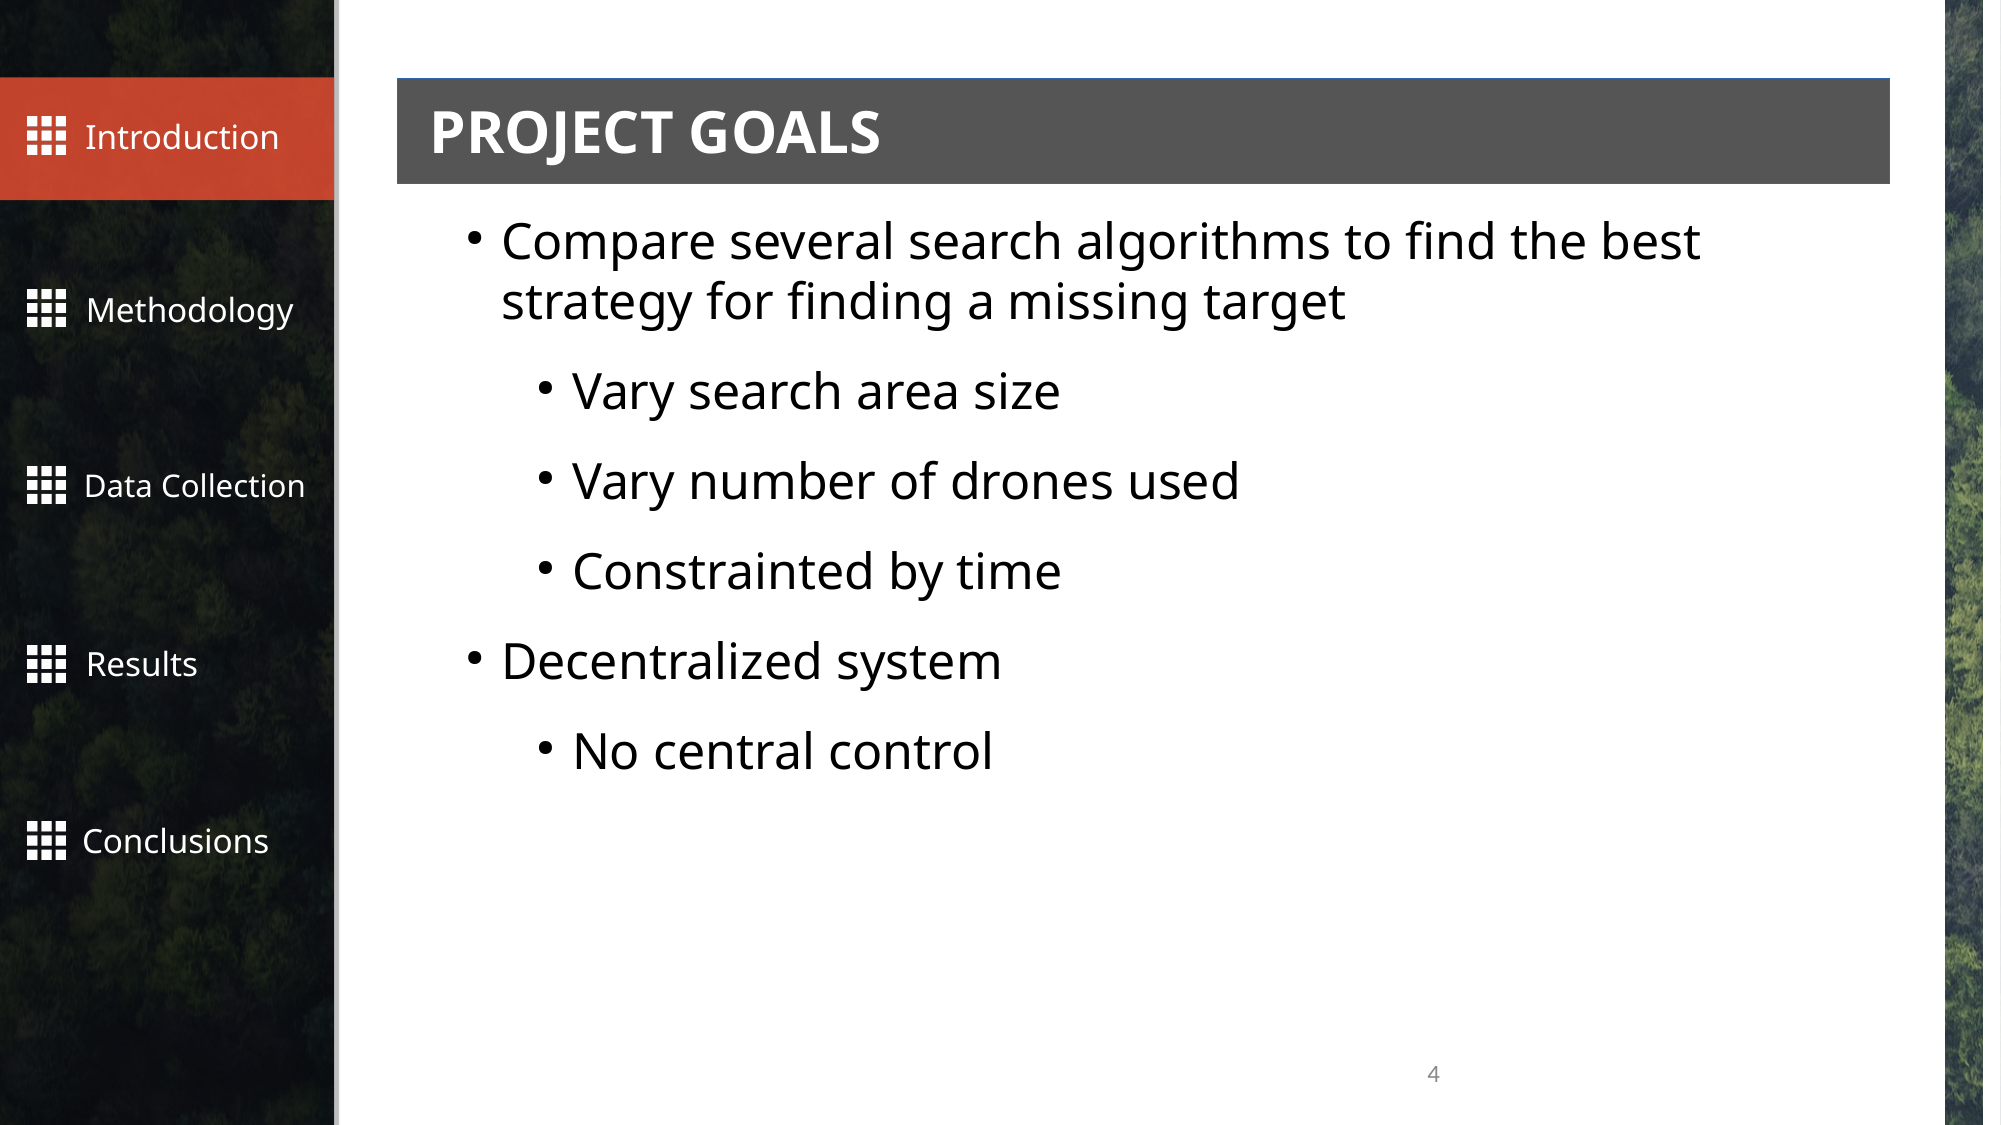

PROJECT GOALS
Introduction
Compare several search algorithms to find the best strategy for finding a missing target
Vary search area size
Vary number of drones used
Constrainted by time
Decentralized system
No central control
Methodology
Data Collection
Results
Conclusions